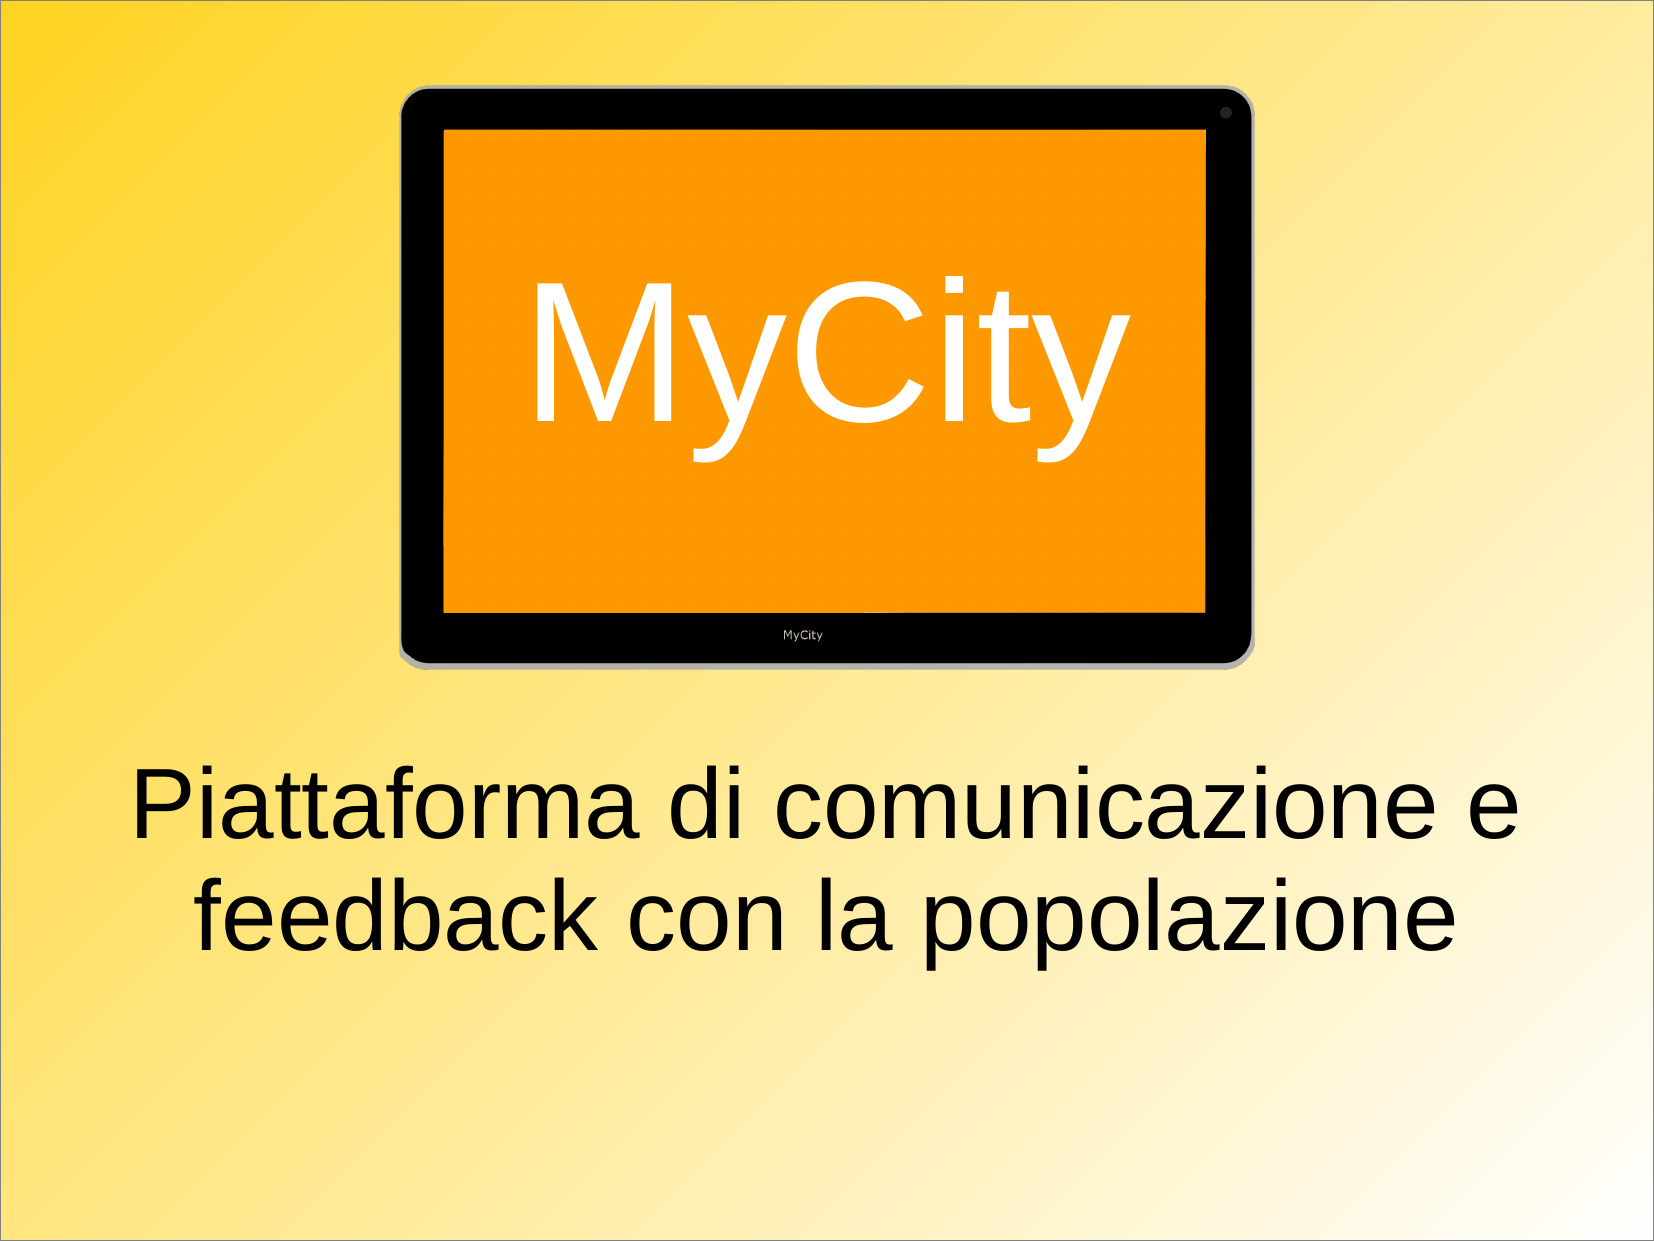

# MyCity
Piattaforma di comunicazione e feedback con la popolazione